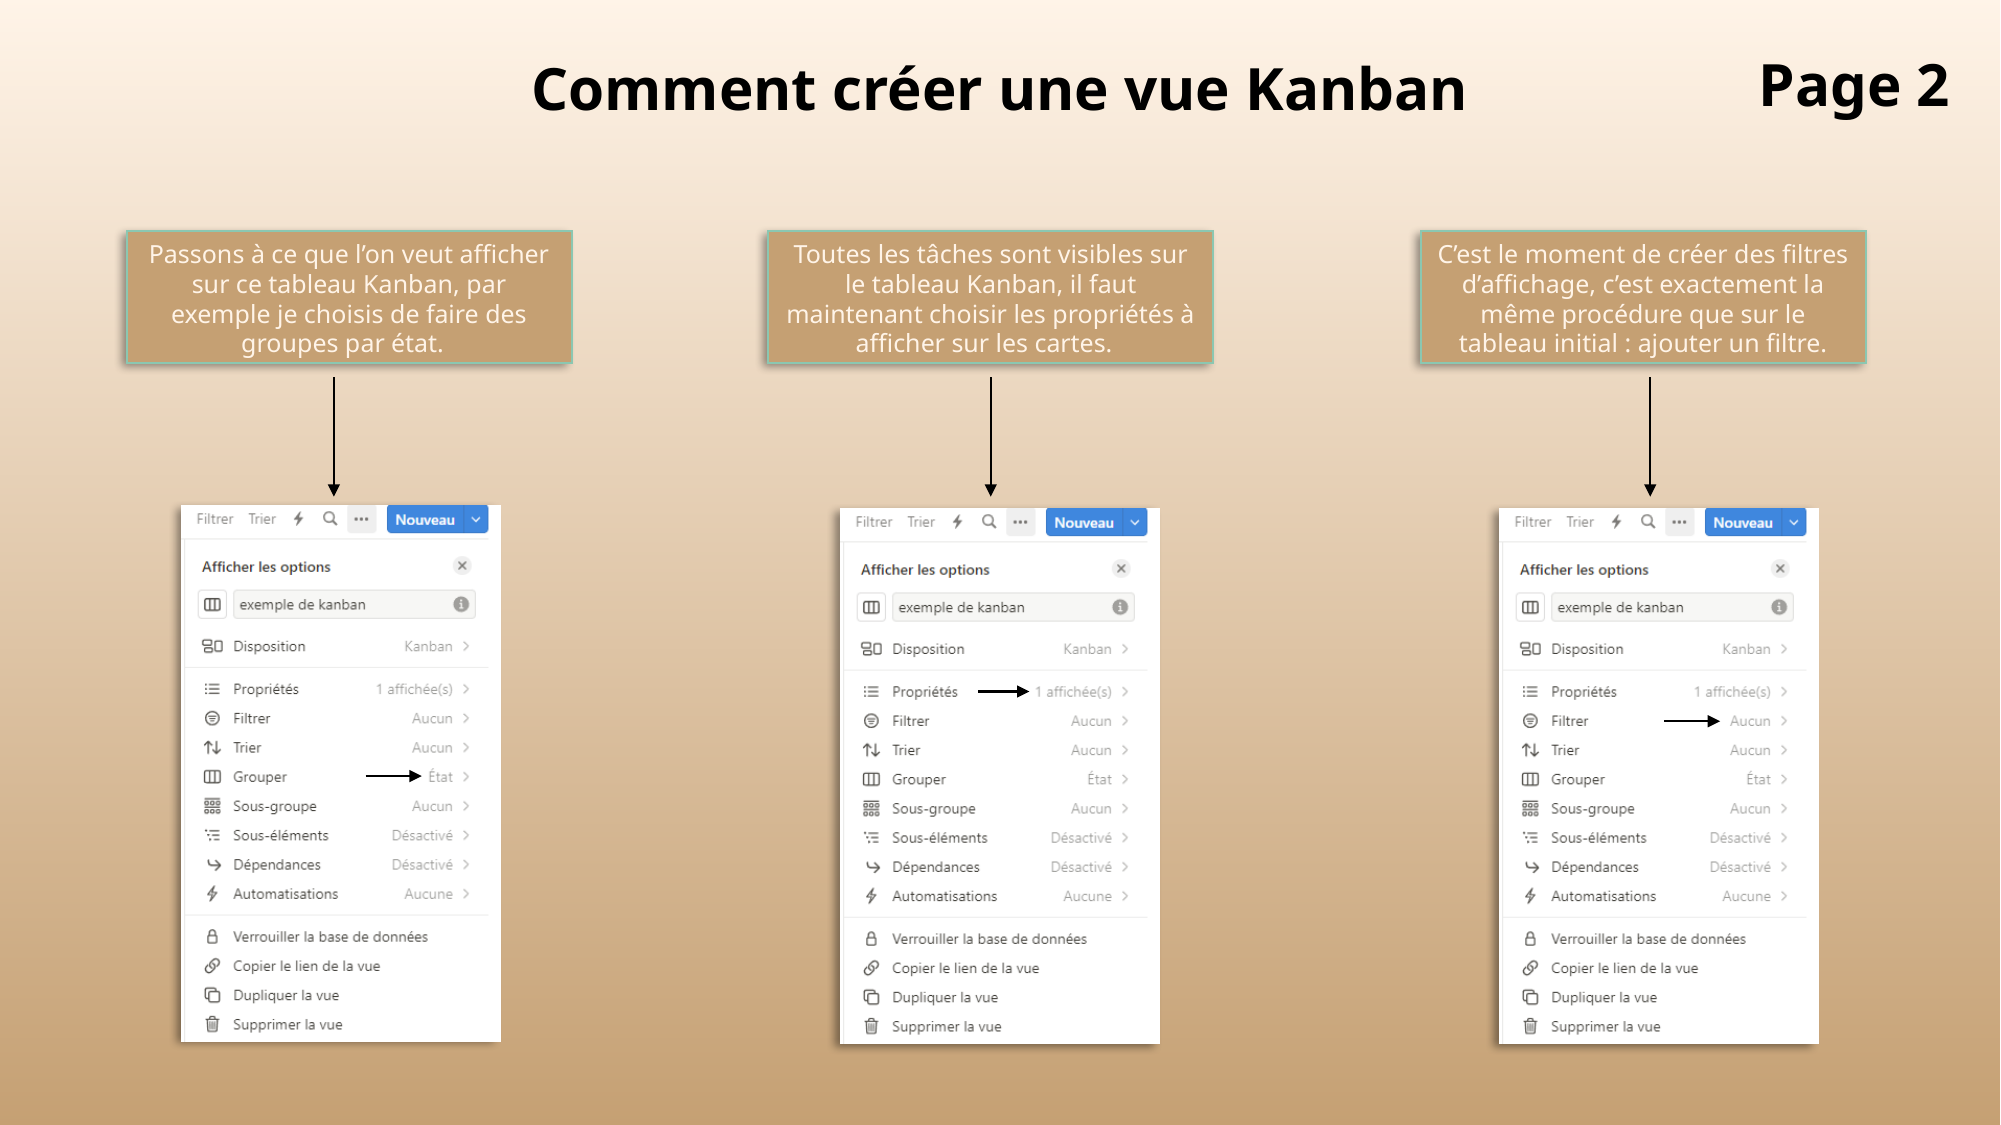

# Comment créer une vue Kanban
Page 2
Passons à ce que l’on veut afficher sur ce tableau Kanban, par exemple je choisis de faire des groupes par état.
Toutes les tâches sont visibles sur le tableau Kanban, il faut maintenant choisir les propriétés à afficher sur les cartes.
C’est le moment de créer des filtres d’affichage, c’est exactement la même procédure que sur le tableau initial : ajouter un filtre.